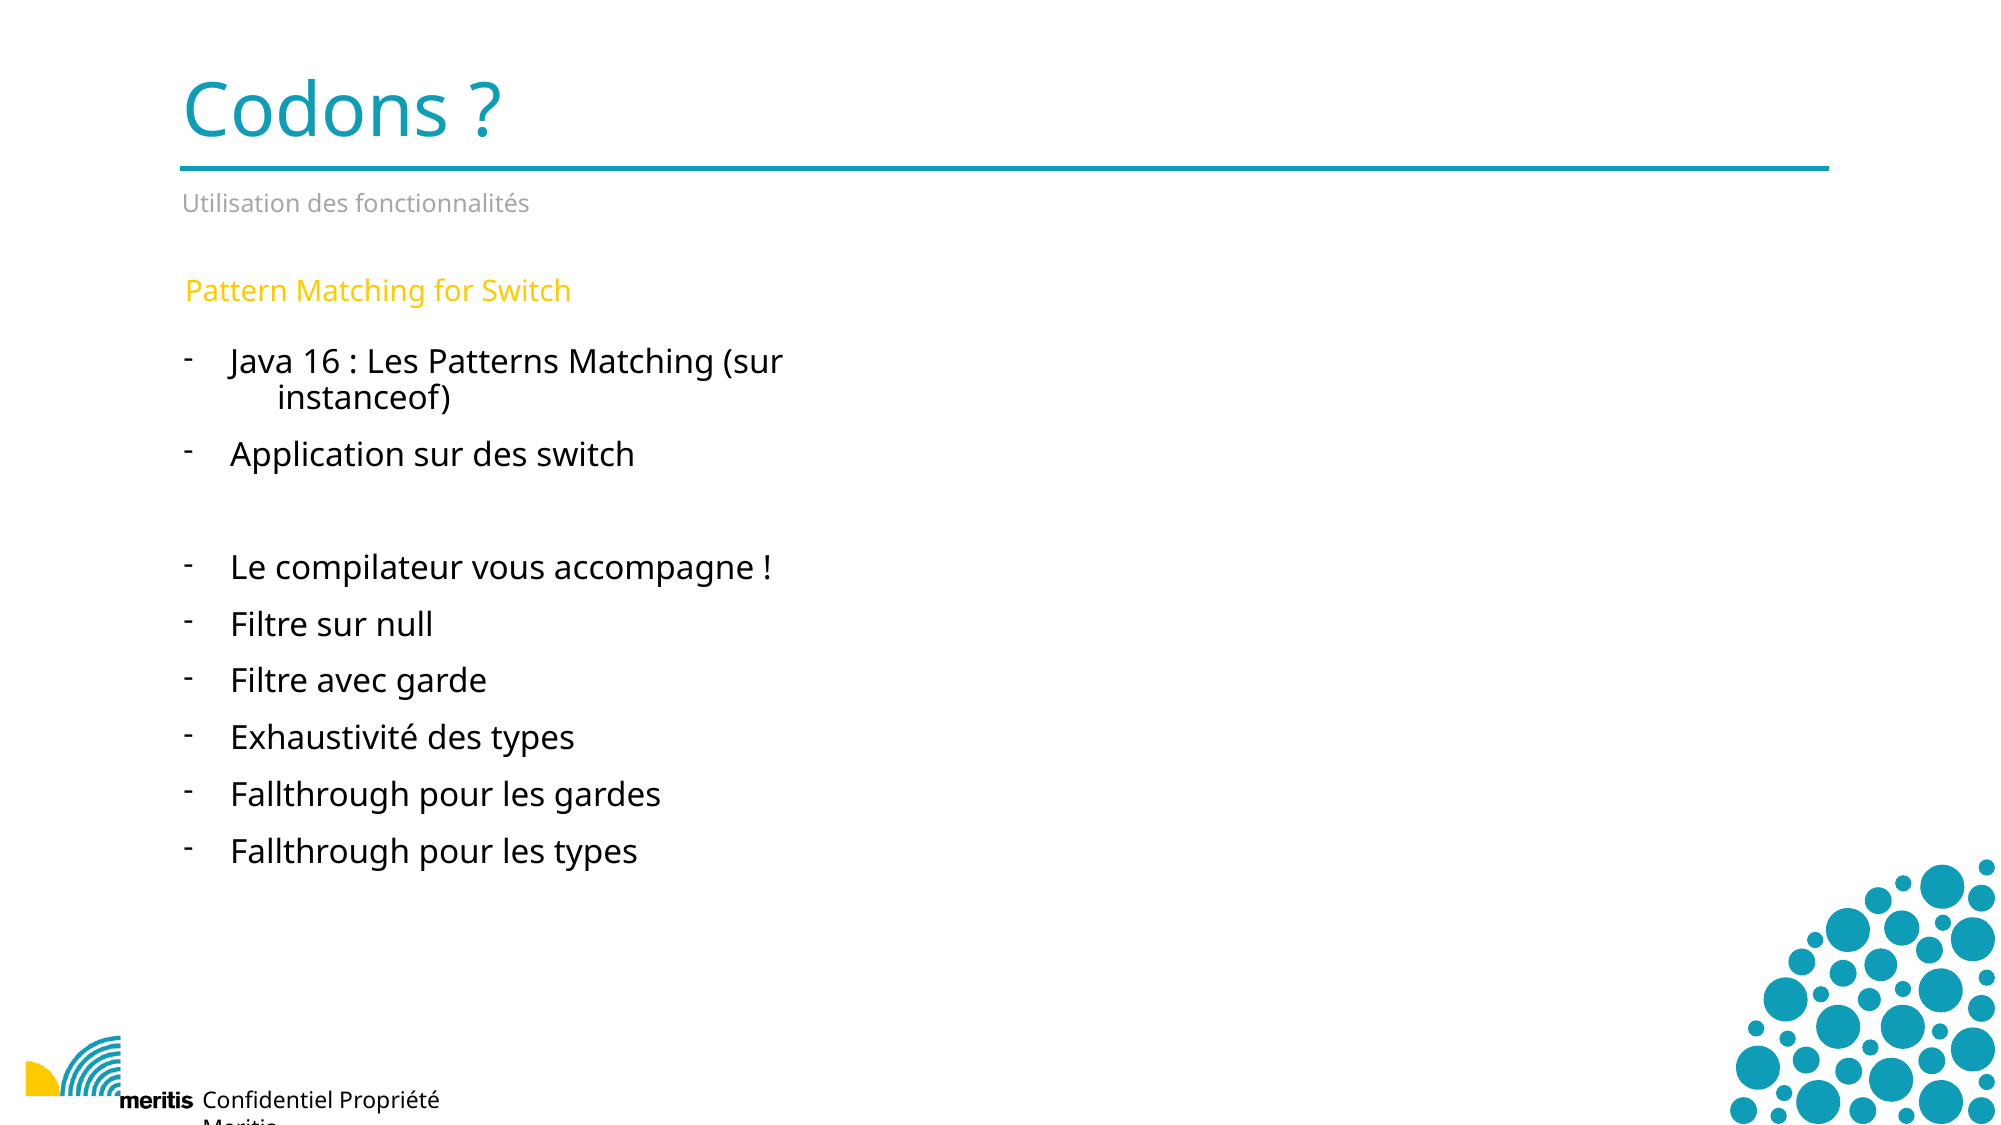

# Codons ?
Utilisation des fonctionnalités
Pattern Matching for Switch
Java 16 : Les Patterns Matching (sur instanceof)
Application sur des switch
Le compilateur vous accompagne !
Filtre sur null
Filtre avec garde
Exhaustivité des types
Fallthrough pour les gardes
Fallthrough pour les types